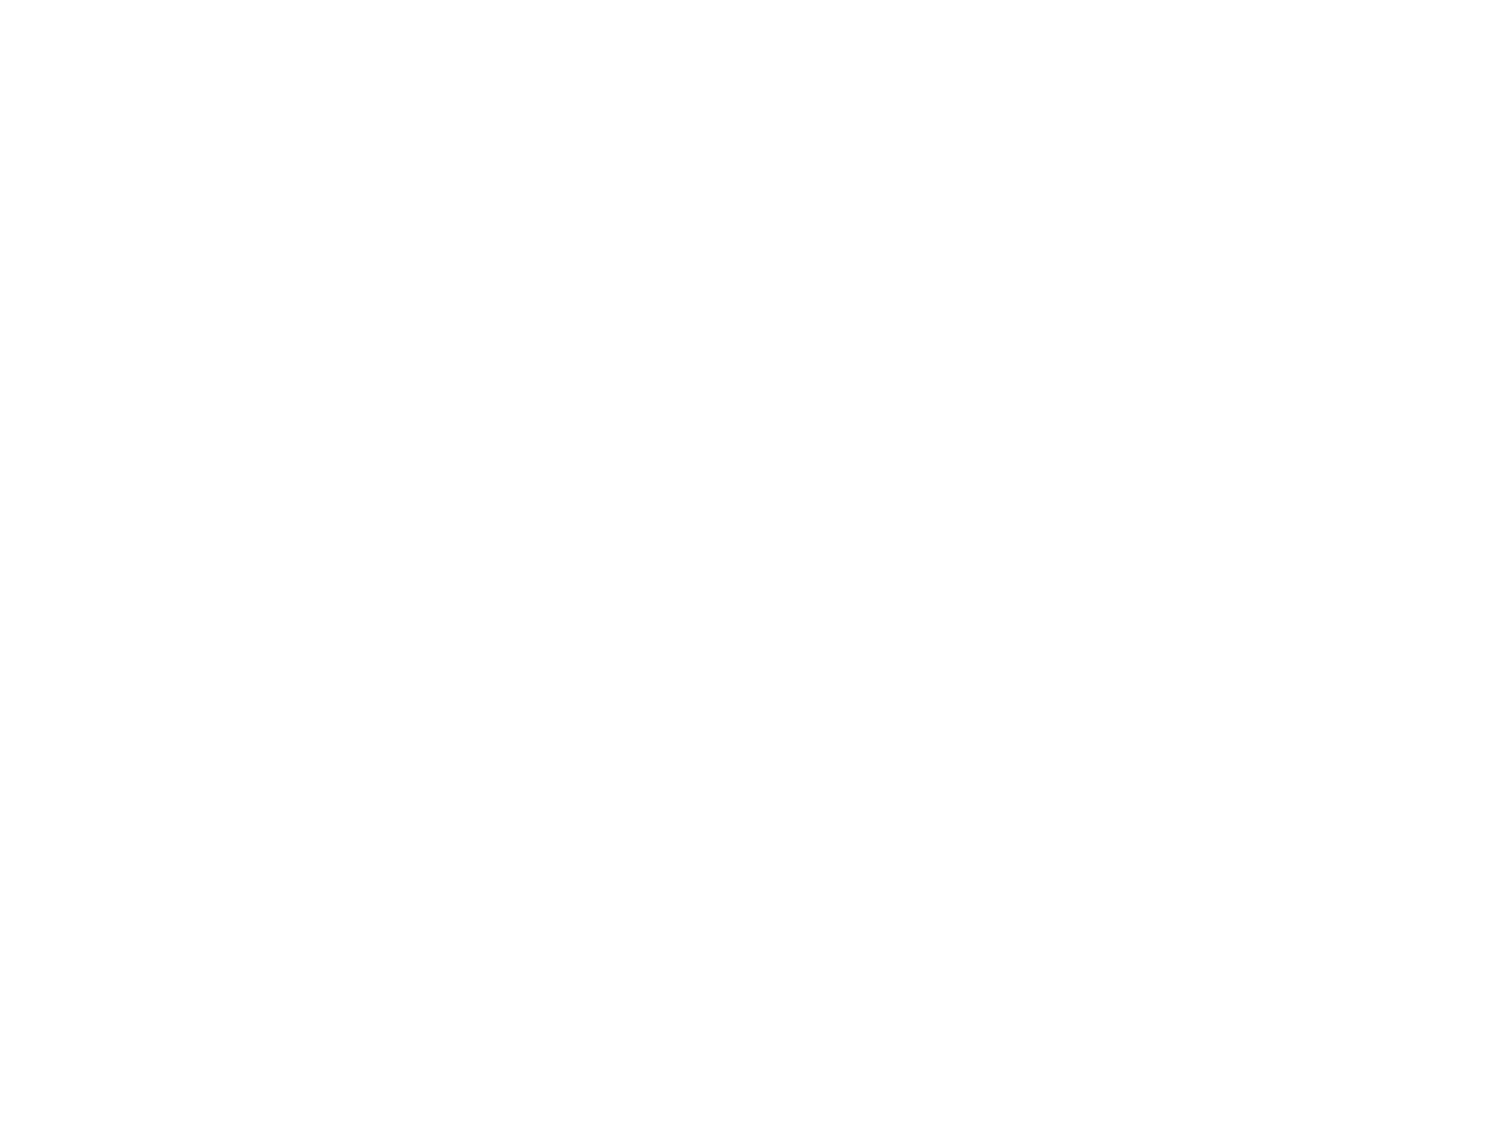

# Scenario 1(Just Training), Scenario 2(Train & Test)
ods graphics on;
proc glmselect data=Wildflower
 seed=1 plots(stepAxis=number)=(criterionPanel ASEPlot);
class Region;
model Score = Region Total Sep Oct Nov Dec Jan Feb Mar Year / selection=LASSO(choose=CV stop=AIC) CVdetails ;
run;
quit;
ods graphics off;
ods graphics on;
proc glmselect data=train testdata=test
 seed=1 plots(stepAxis=number)=(criterionPanel ASEPlot);
class Region;
model Score = Region Total Sep Oct Nov Dec Jan Feb Mar Year / selection=LASSO(choose=CV stop=AIC) CVdetails ;
run;
quit;
ods graphics off;
External
Internal
Tip: It could be helpful to specify choose and stop to be the same criterion.